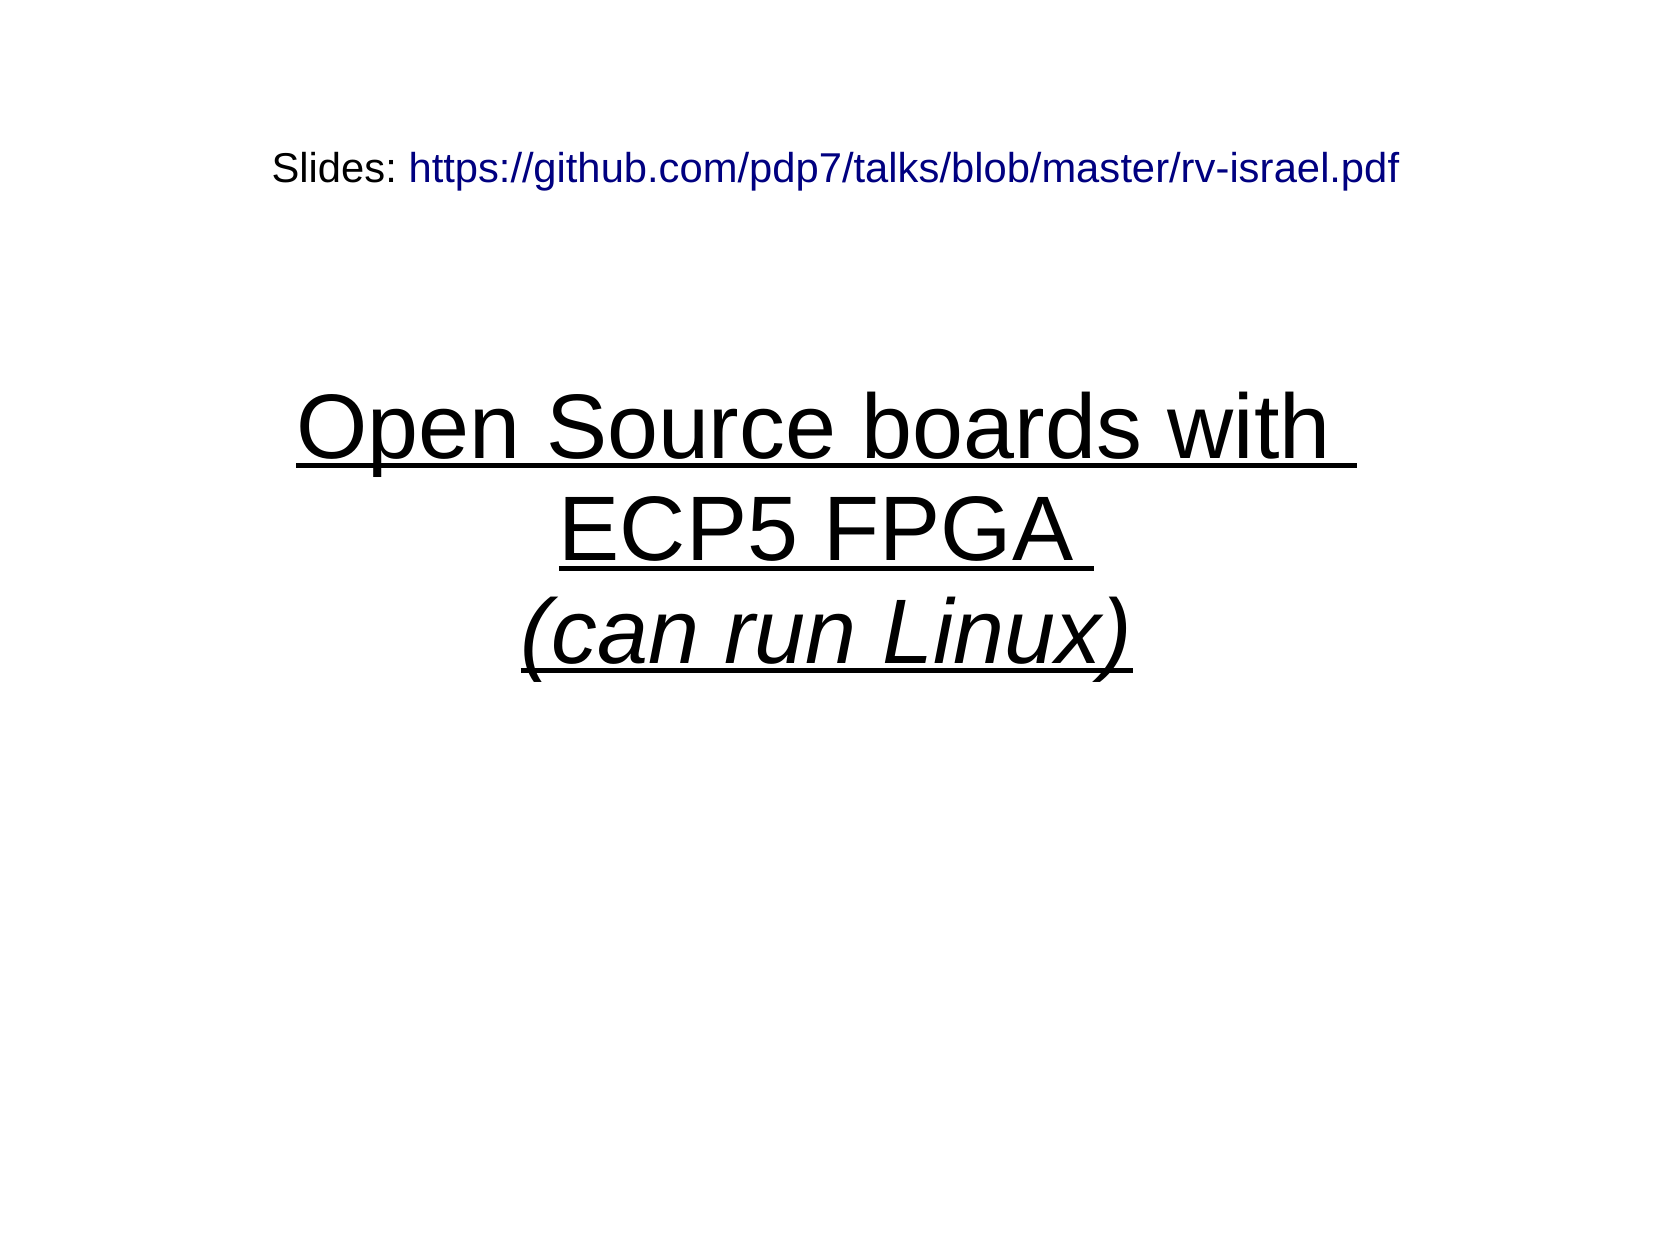

# Open Source boards with ECP5 FPGA (can run Linux)
Slides: https://github.com/pdp7/talks/blob/master/rv-israel.pdf